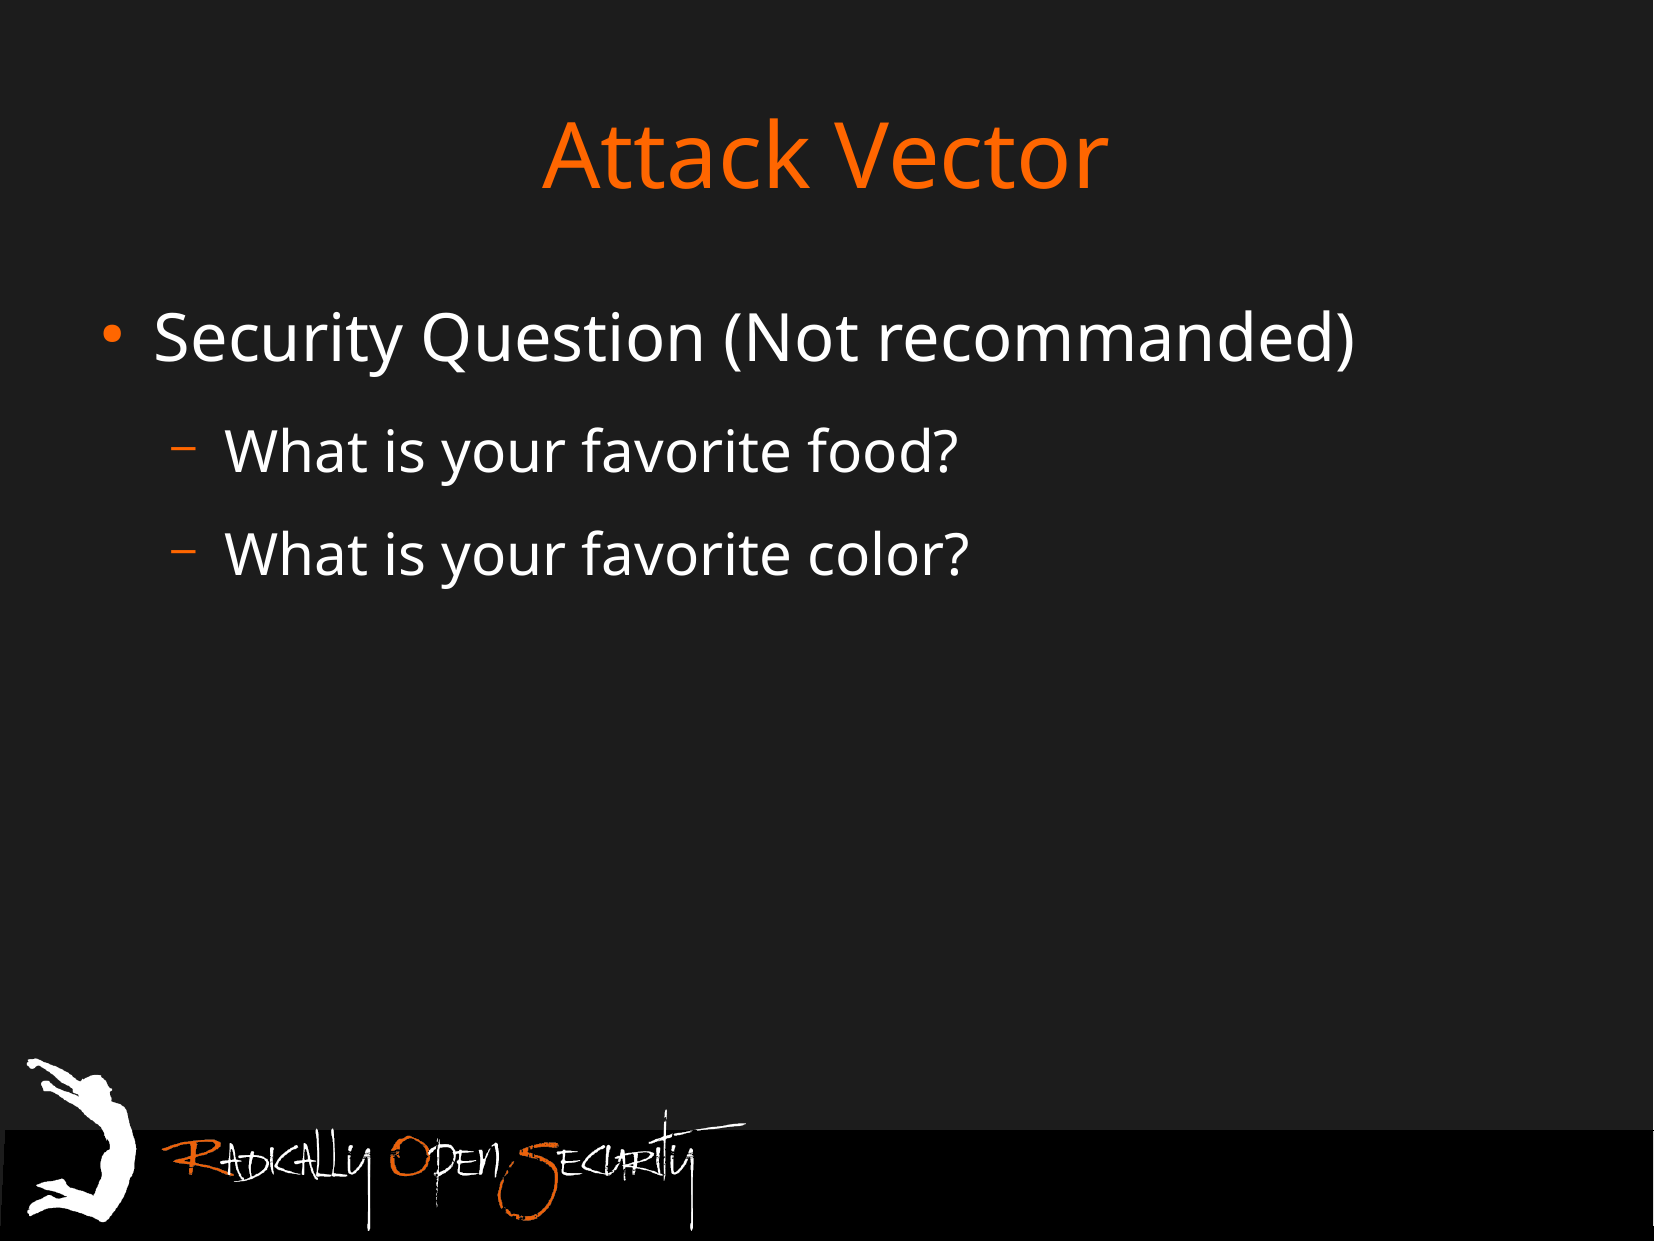

# Attack Vector
Security Question (Not recommanded)
What is your favorite food?
What is your favorite color?